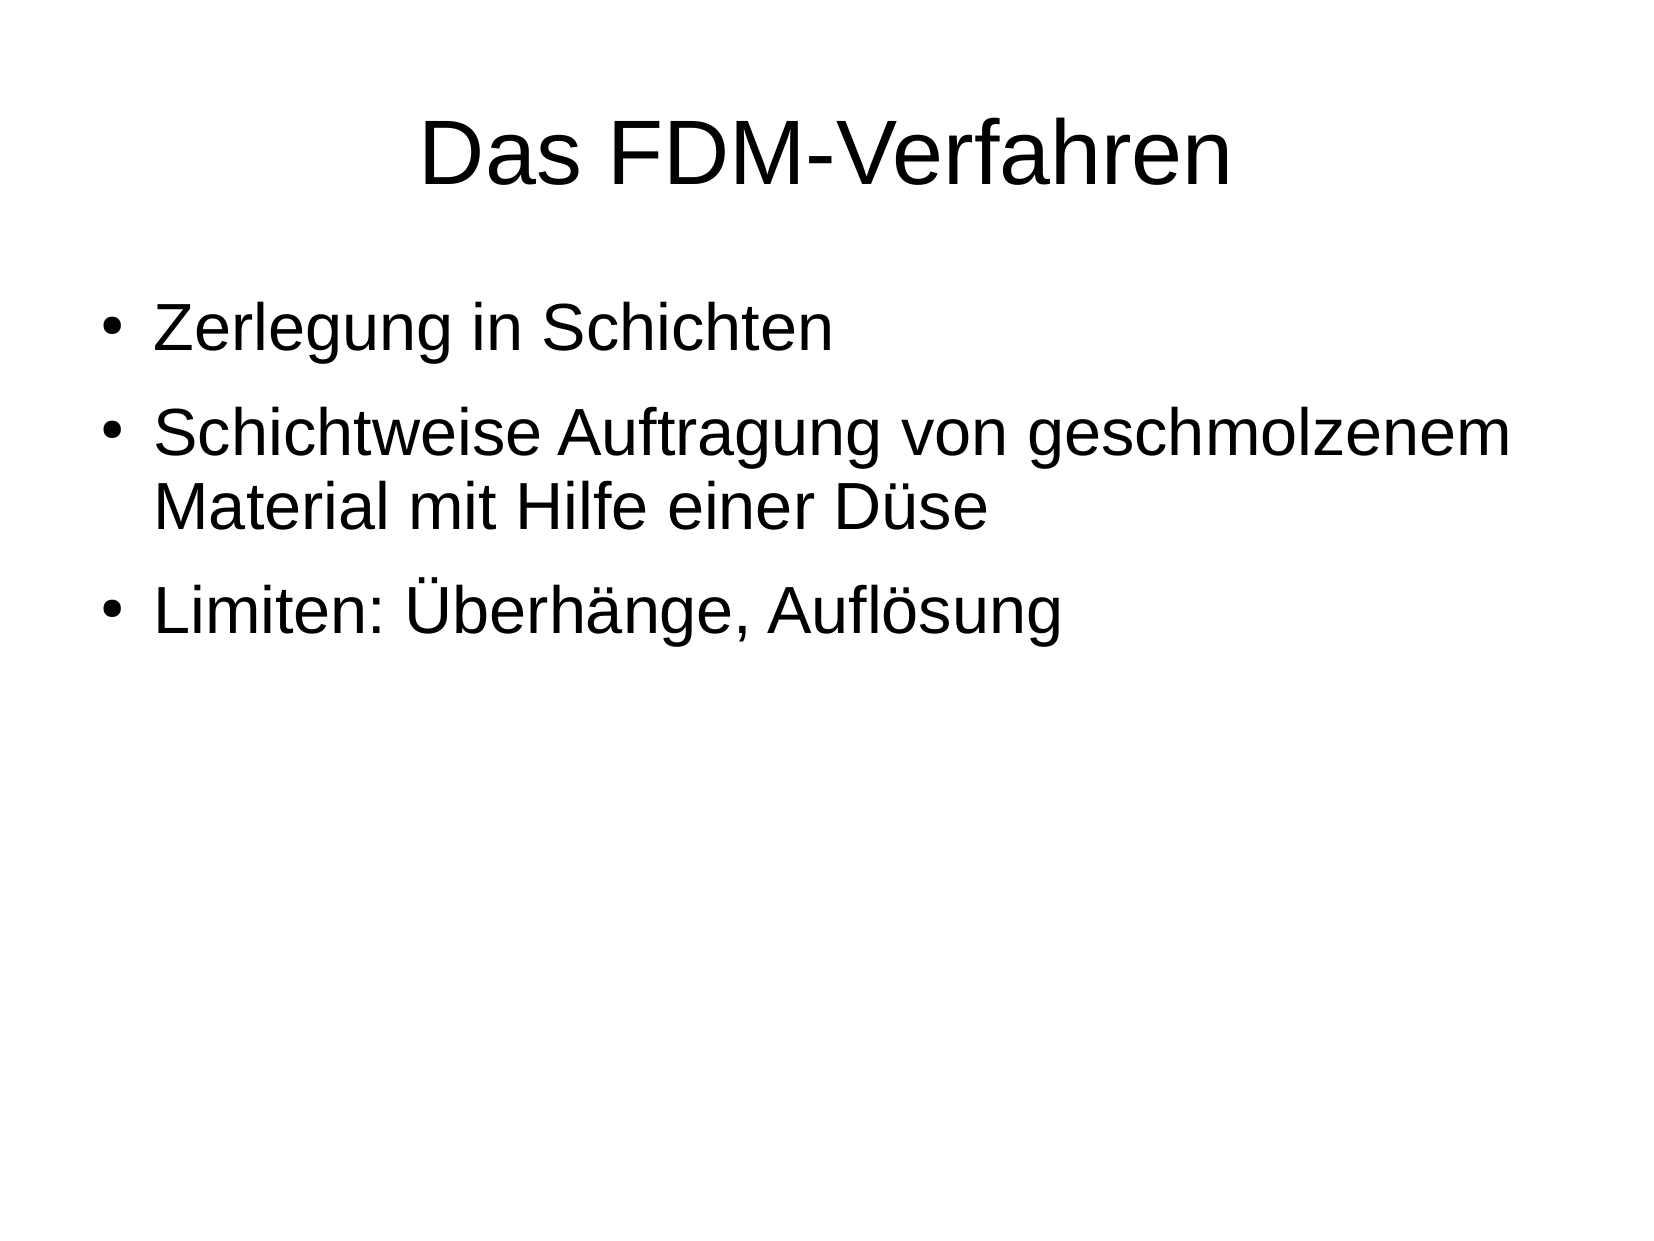

# Das FDM-Verfahren
Zerlegung in Schichten
Schichtweise Auftragung von geschmolzenem Material mit Hilfe einer Düse
Limiten: Überhänge, Auflösung